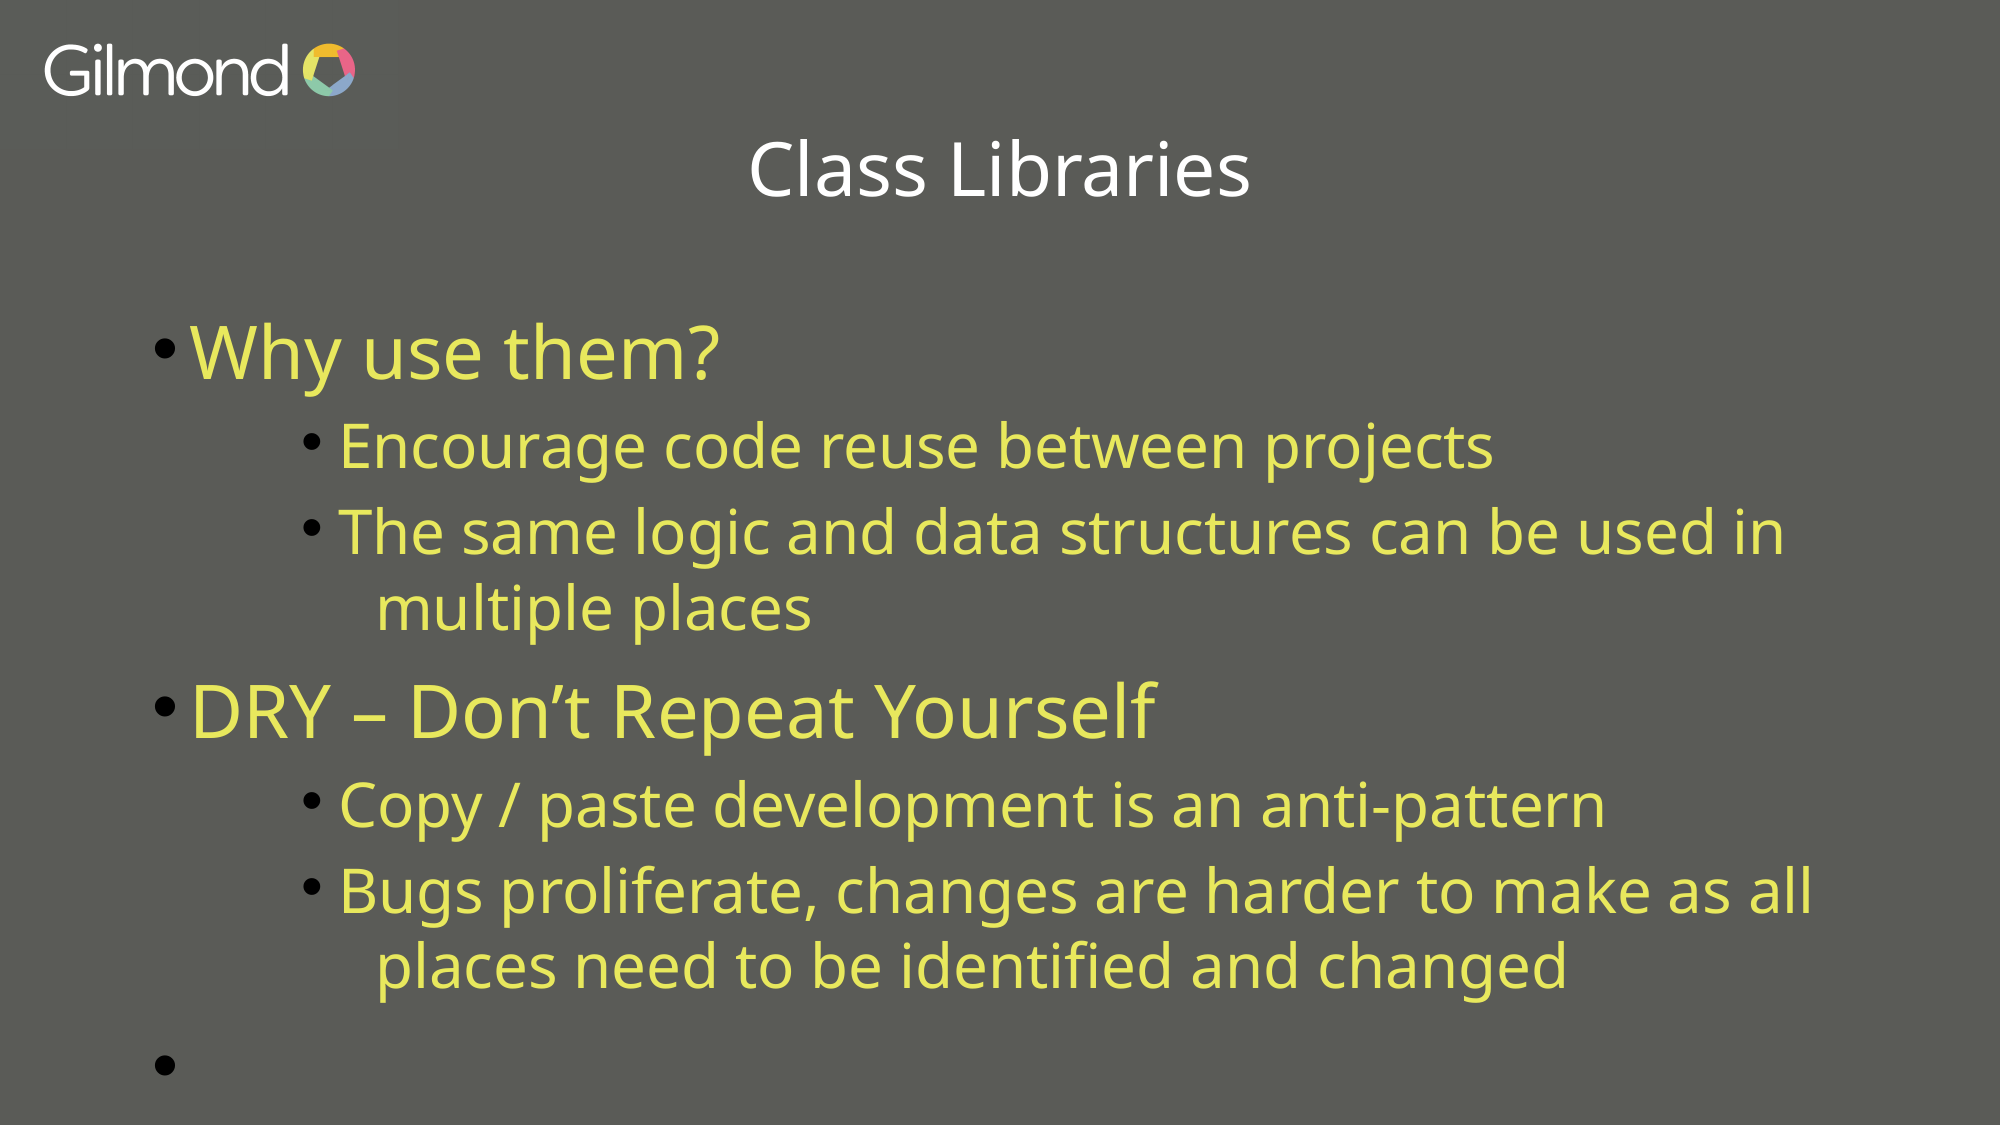

# Class Libraries
Why use them?
Encourage code reuse between projects
The same logic and data structures can be used in multiple places
DRY – Don’t Repeat Yourself
Copy / paste development is an anti-pattern
Bugs proliferate, changes are harder to make as all places need to be identified and changed